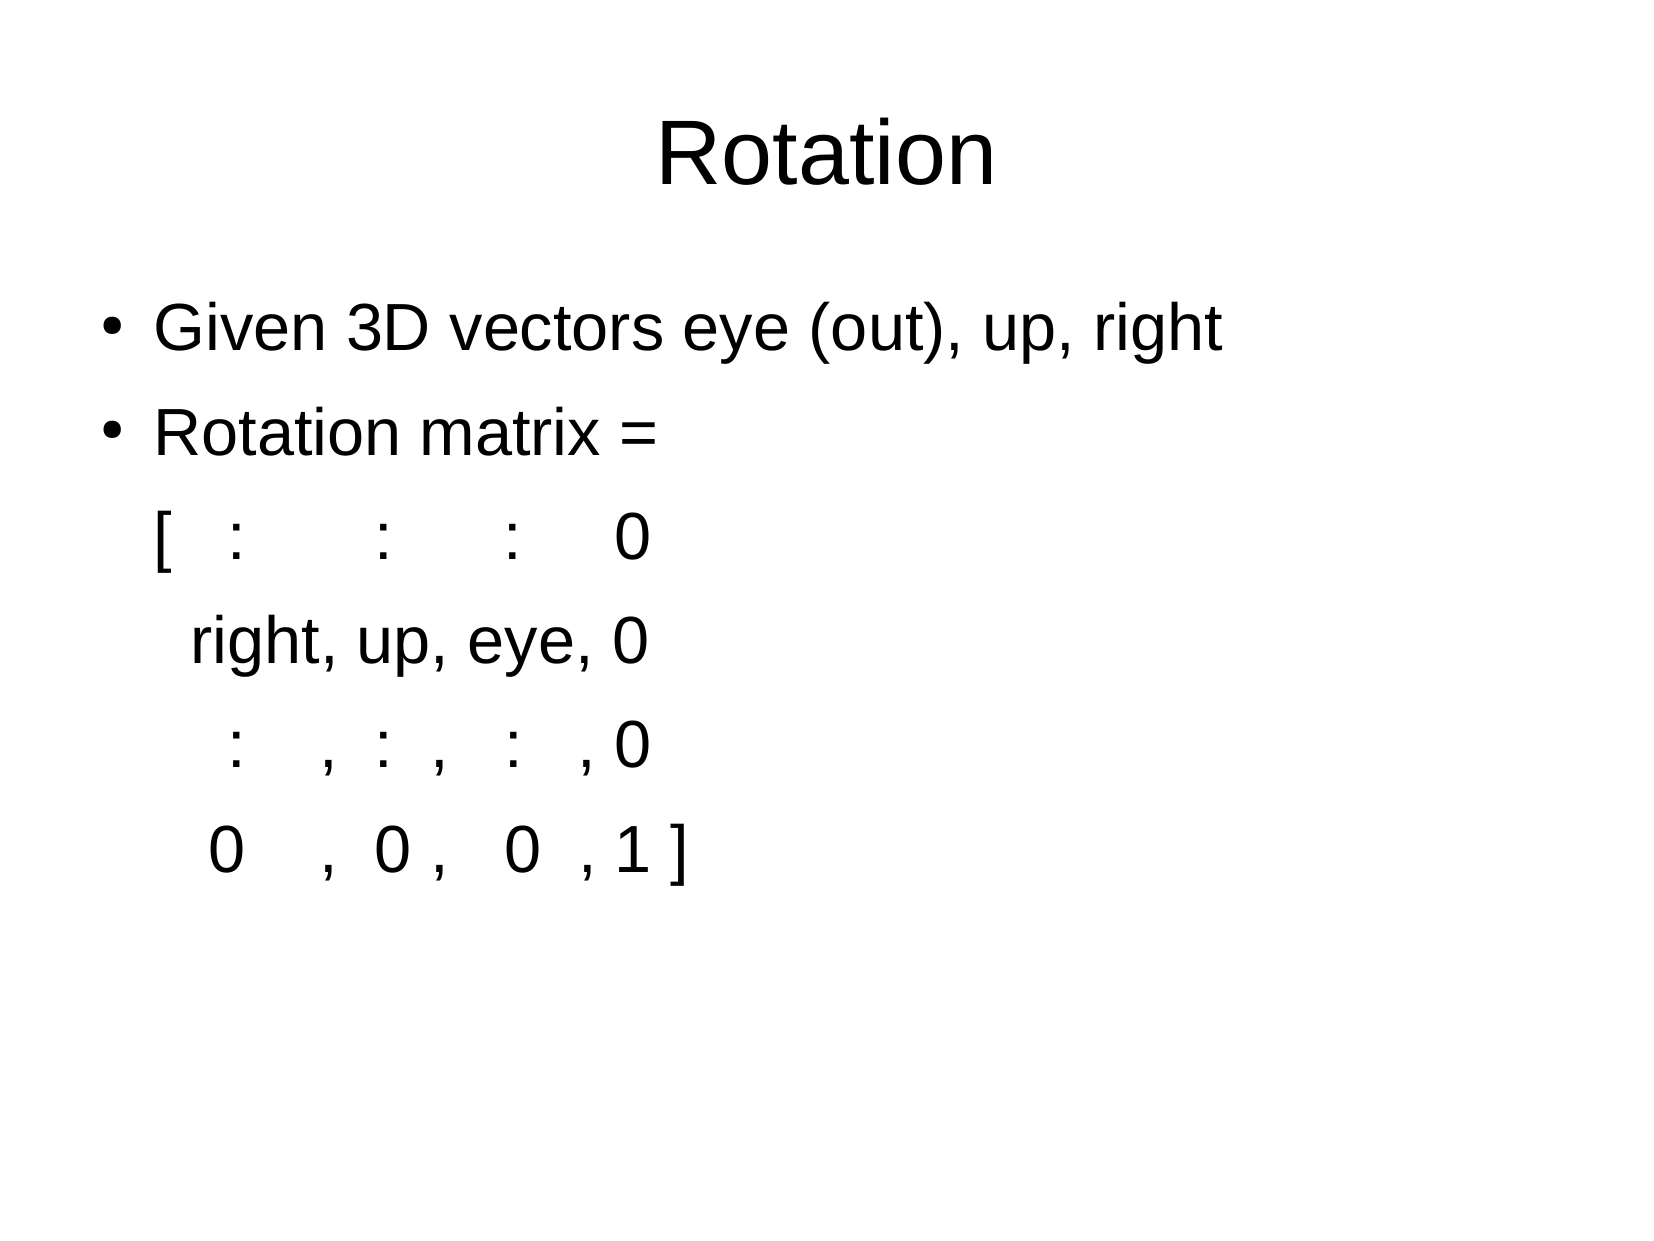

# Rotation
Given 3D vectors eye (out), up, right
Rotation matrix =
[ : : : 0
 right, up, eye, 0
 : , : , : , 0
 0 , 0 , 0 , 1 ]